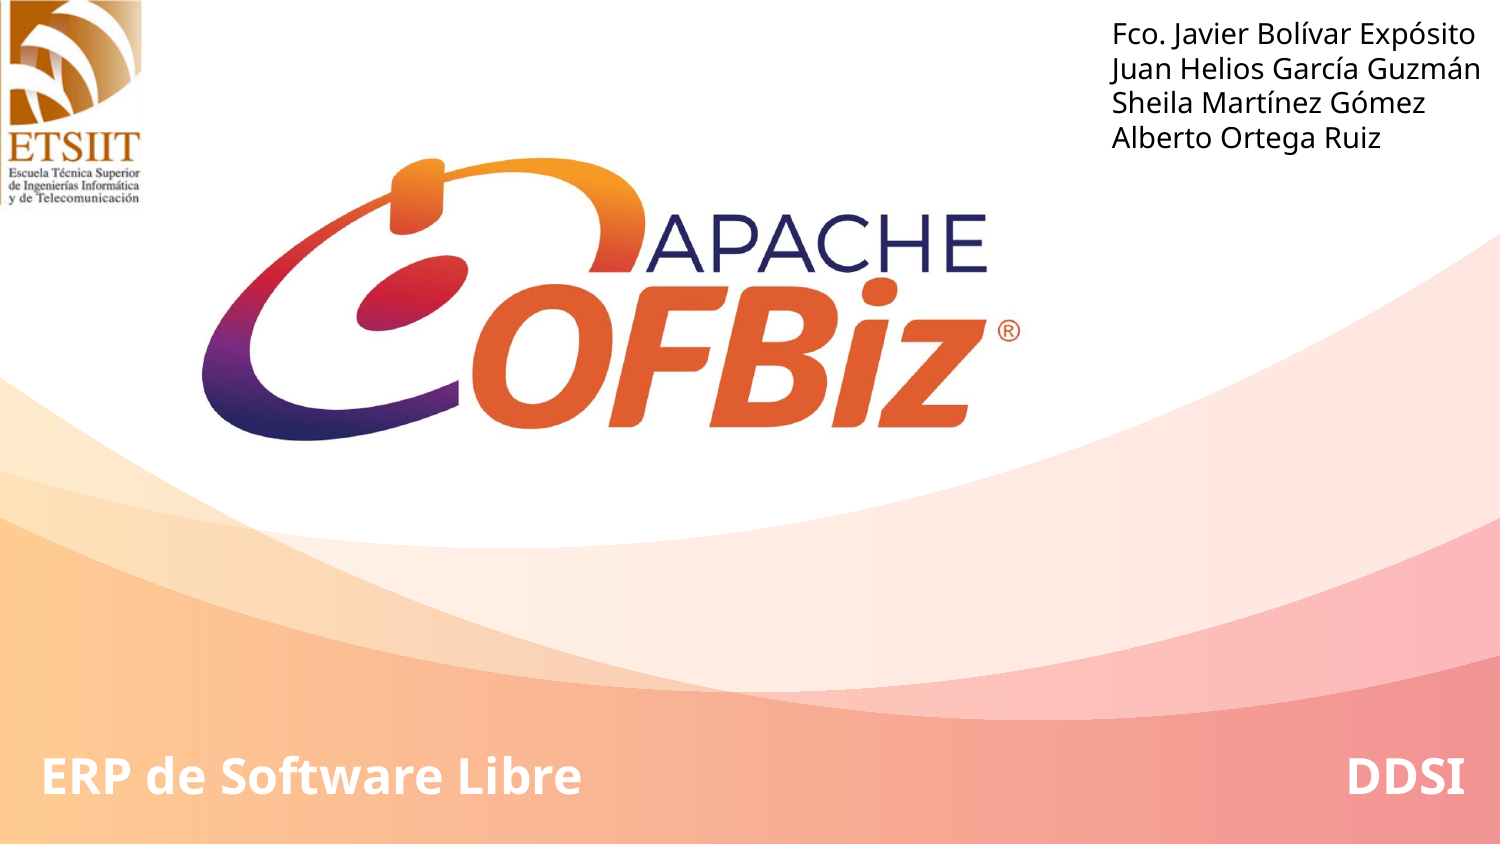

Fco. Javier Bolívar Expósito
Juan Helios García Guzmán
Sheila Martínez Gómez
Alberto Ortega Ruiz
#
ERP de Software Libre
DDSI